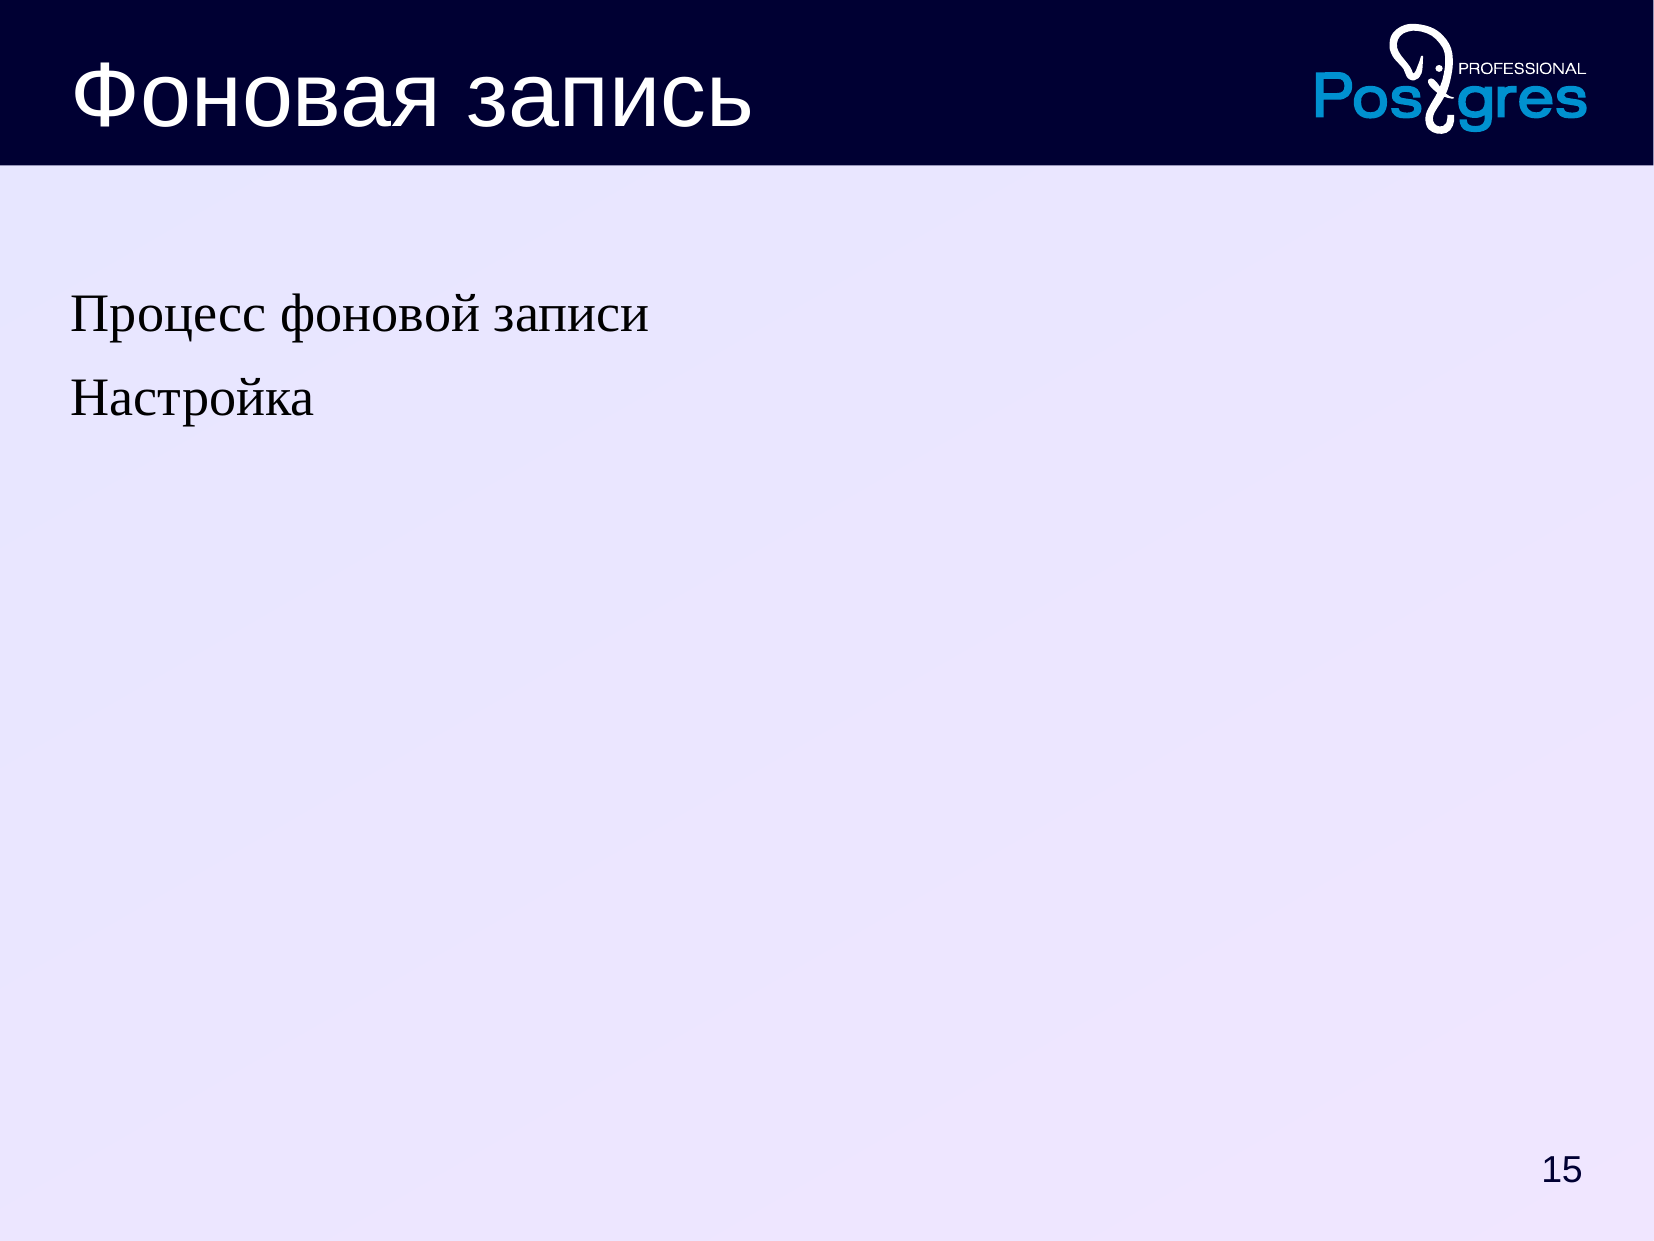

# Фоновая запись
Процесс фоновой записи
Настройка